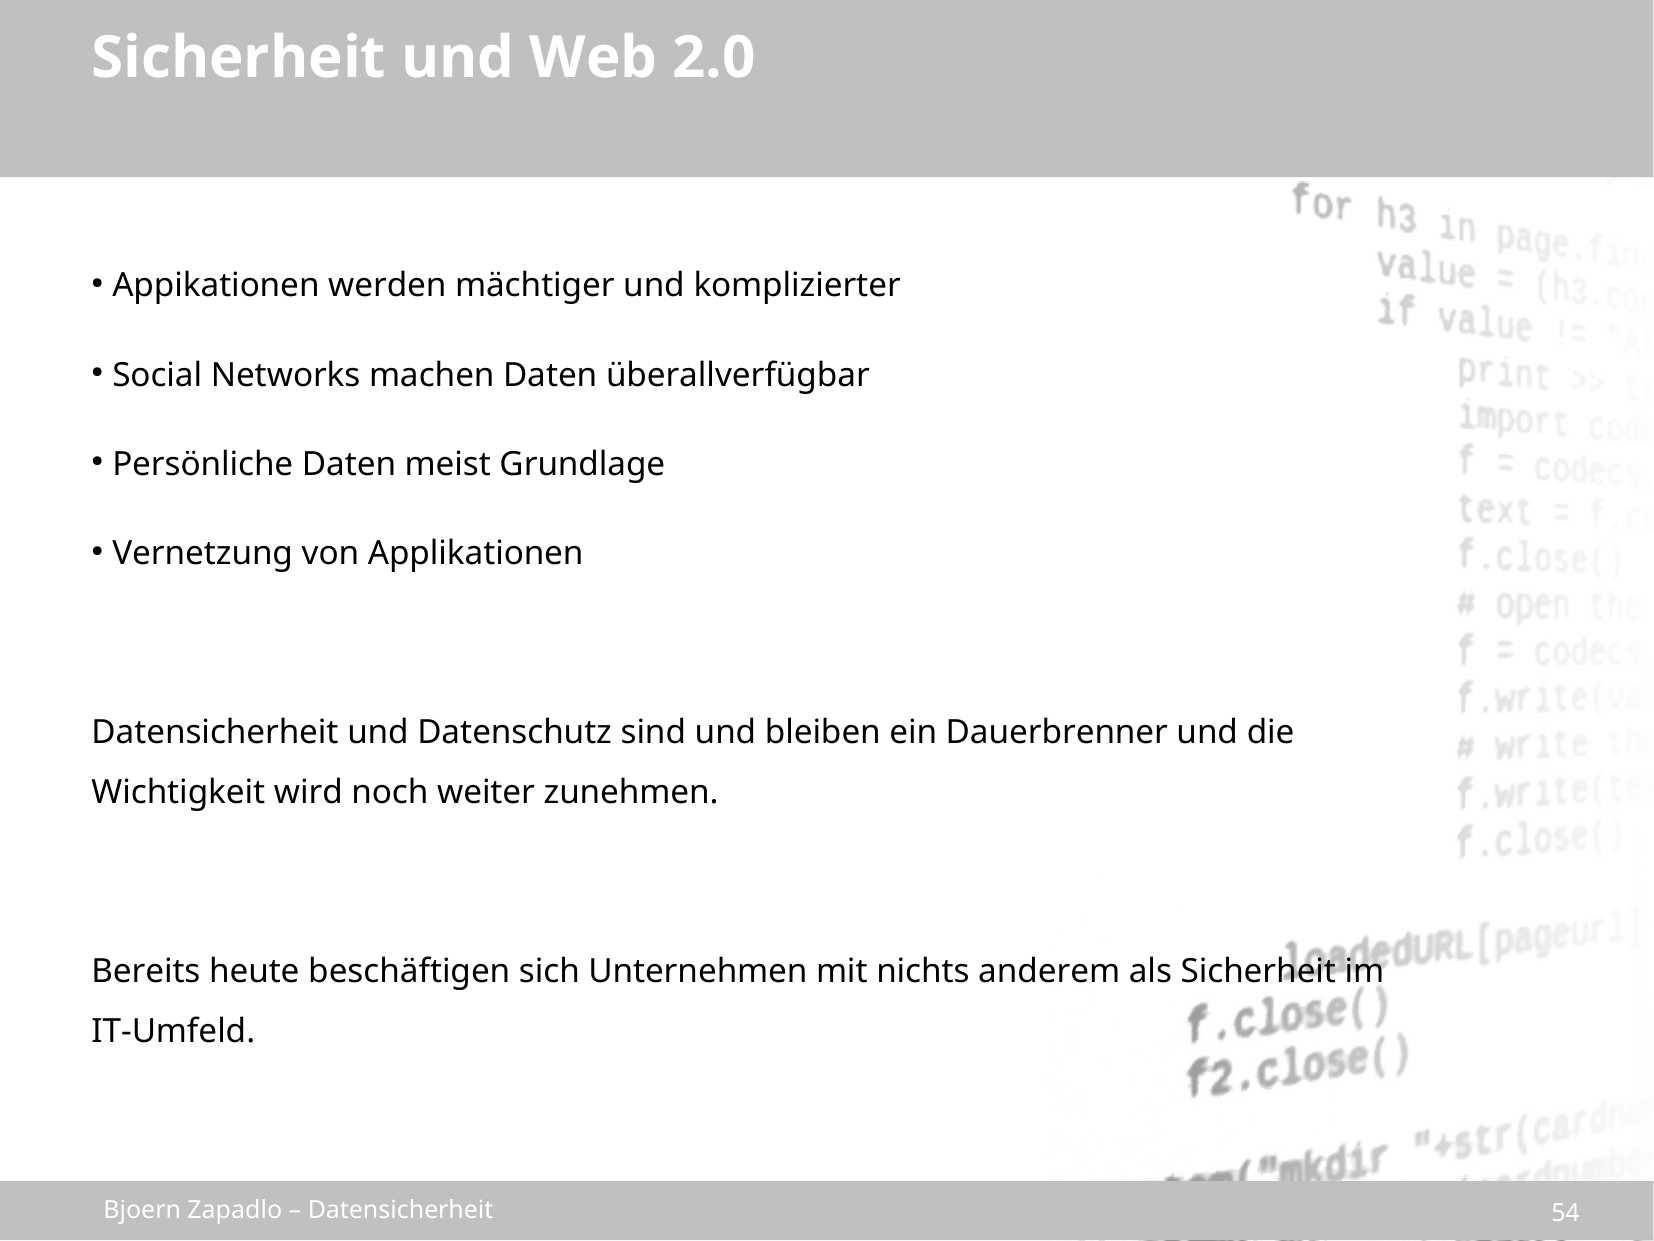

Sicherheit und Web 2.0
 Appikationen werden mächtiger und komplizierter
 Social Networks machen Daten überallverfügbar
 Persönliche Daten meist Grundlage
 Vernetzung von Applikationen
Datensicherheit und Datenschutz sind und bleiben ein Dauerbrenner und die Wichtigkeit wird noch weiter zunehmen.
Bereits heute beschäftigen sich Unternehmen mit nichts anderem als Sicherheit im IT-Umfeld.